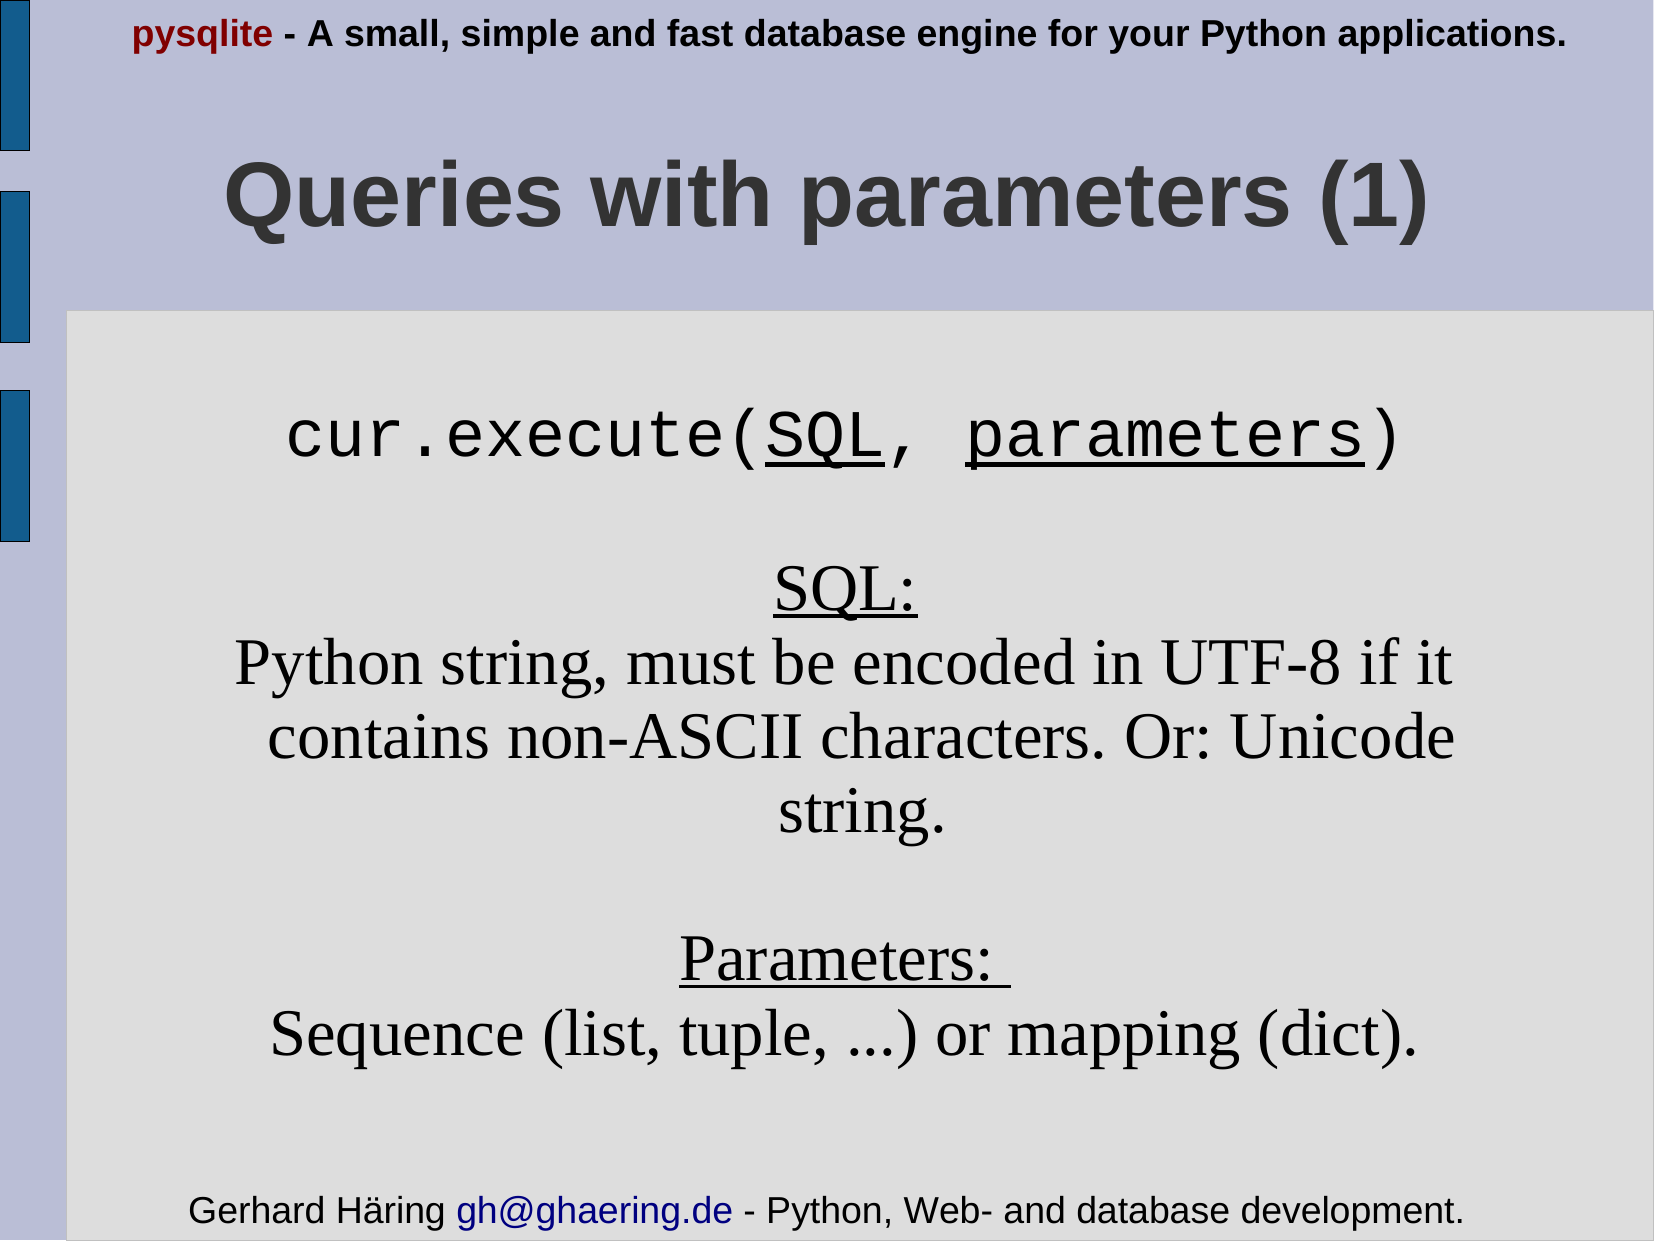

# Queries with parameters (1)
cur.execute(SQL, parameters)
SQL:
Python string, must be encoded in UTF-8 if it contains non-ASCII characters. Or: Unicode string.
Parameters:
Sequence (list, tuple, ...) or mapping (dict).